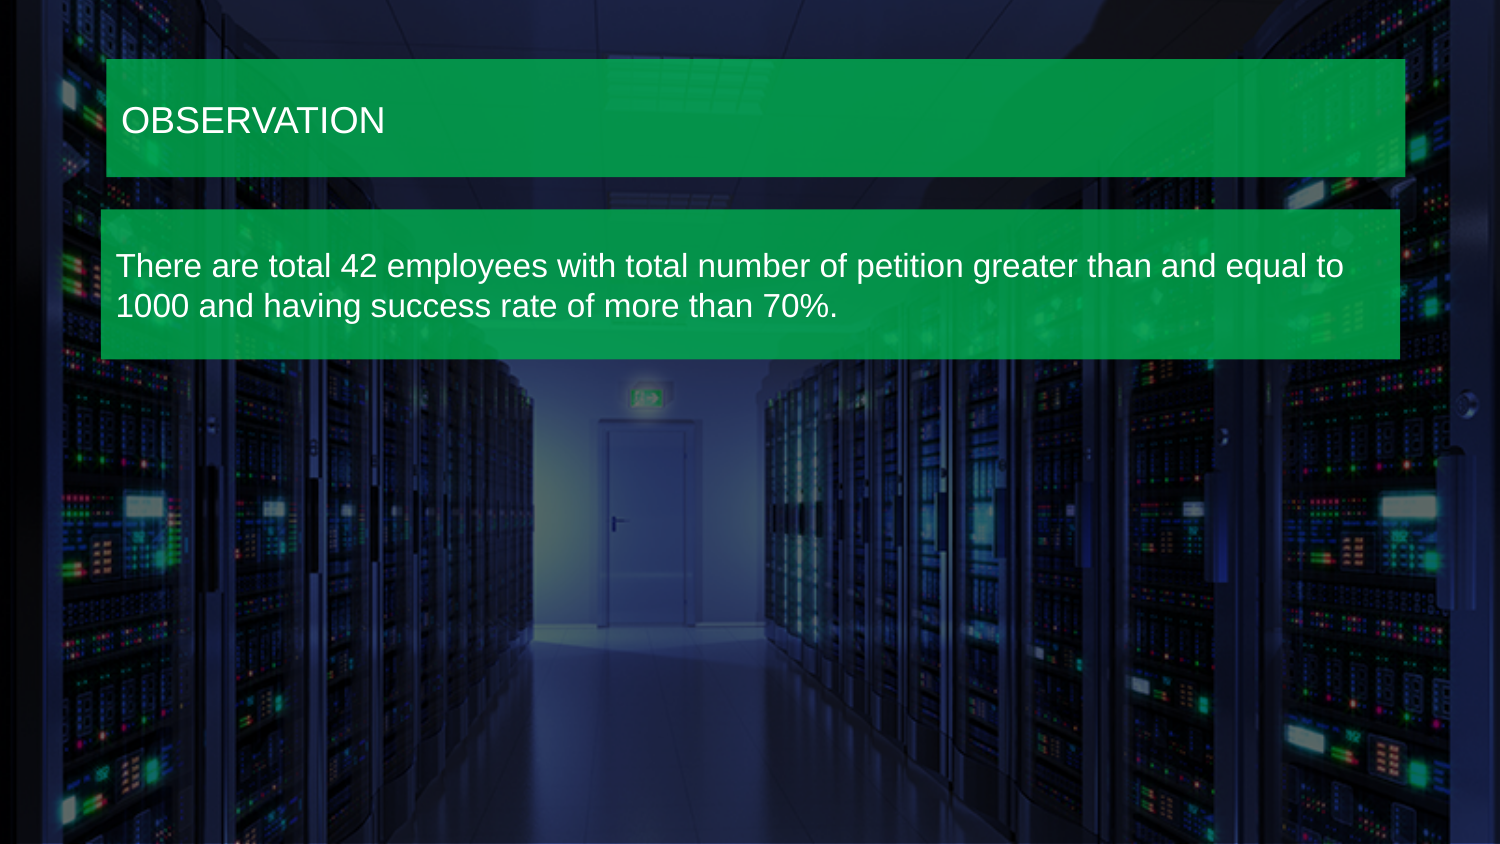

OBSERVATION
There are total 42 employees with total number of petition greater than and equal to 1000 and having success rate of more than 70%.